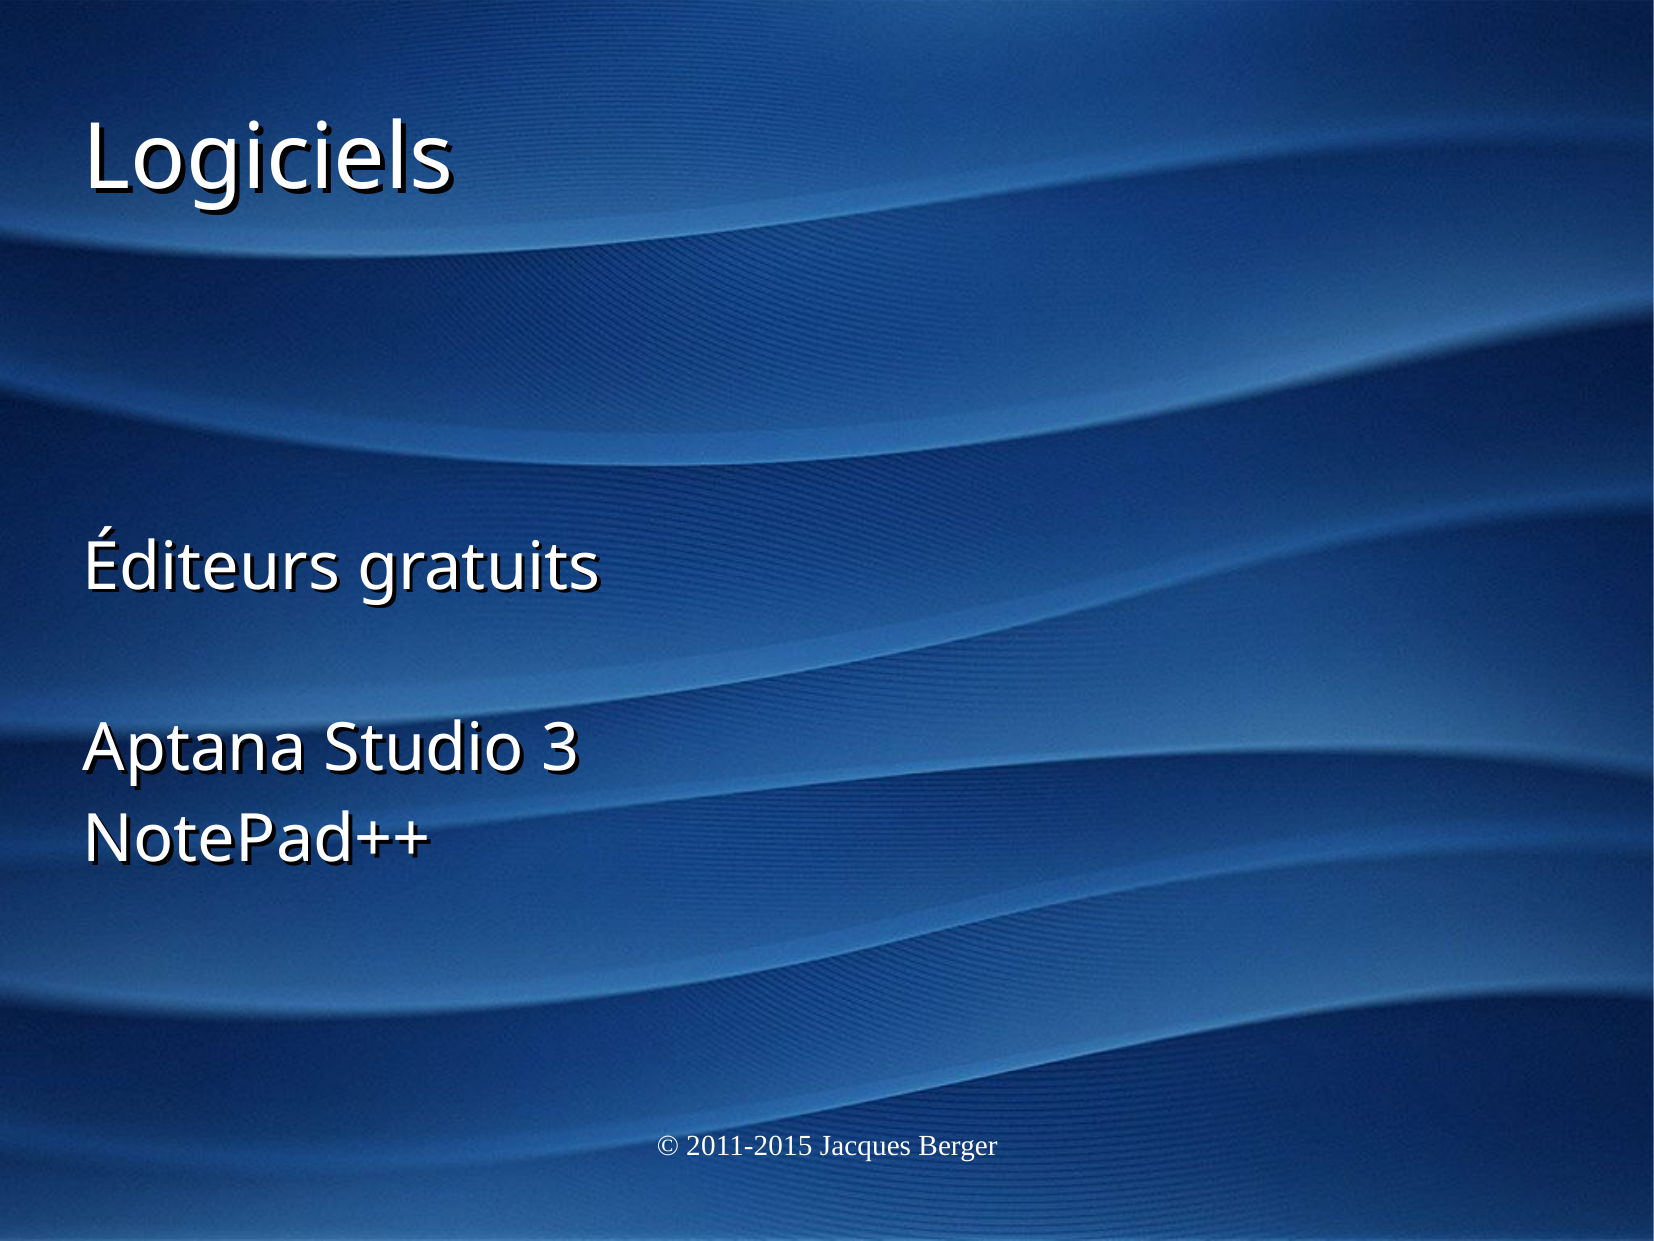

# Logiciels
Éditeurs gratuits
Aptana Studio 3
NotePad++
© 2011-2015 Jacques Berger